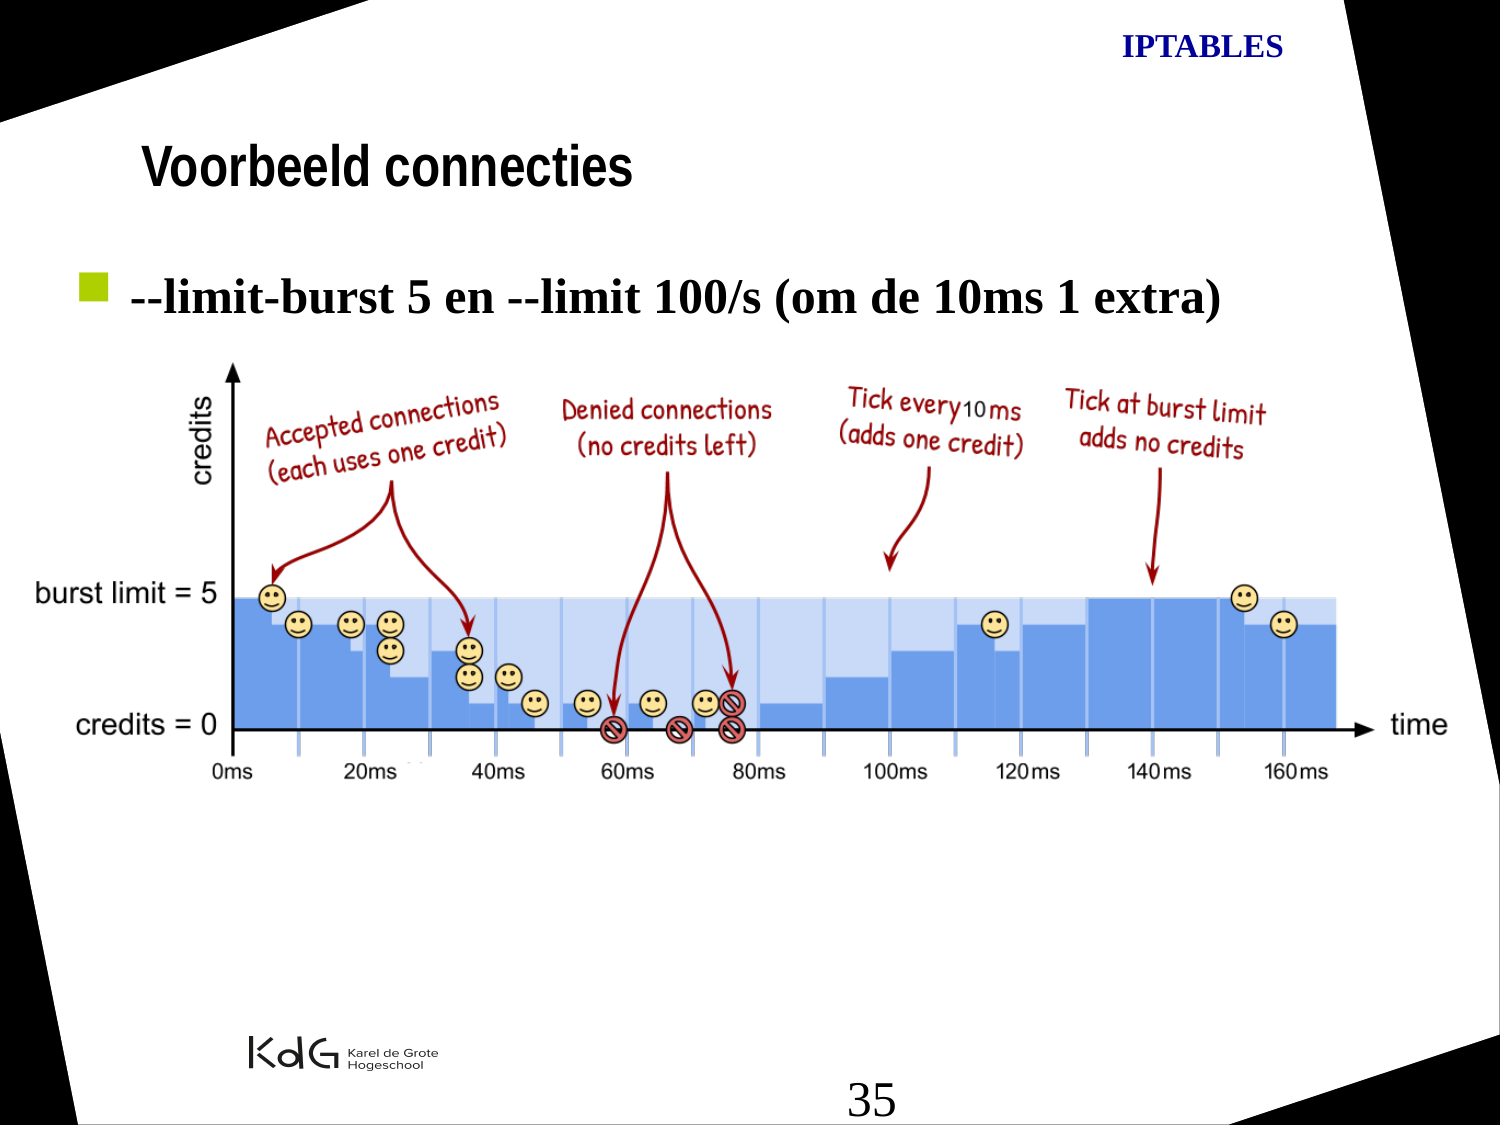

Voorbeeld connecties
--limit-burst 5 en --limit 100/s (om de 10ms 1 extra)